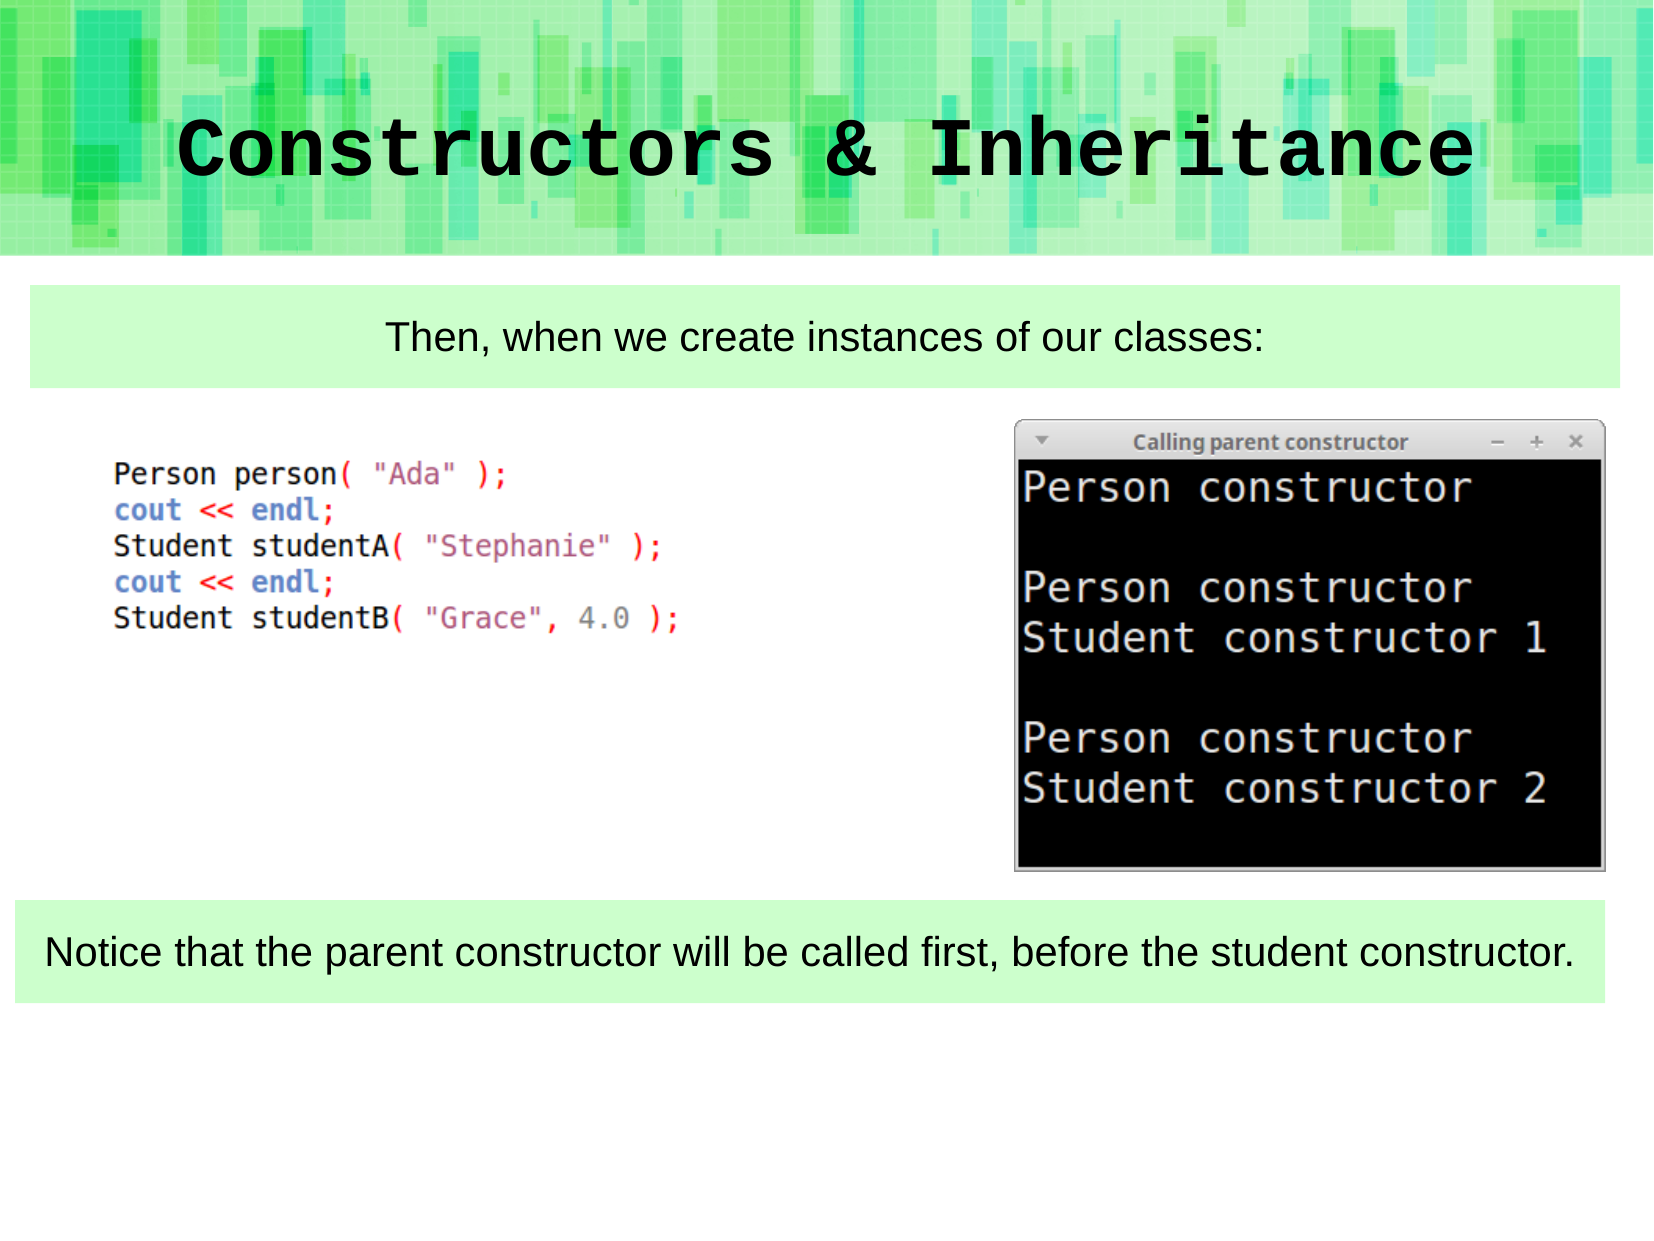

# Constructors & Inheritance
Then, when we create instances of our classes:
Notice that the parent constructor will be called first, before the student constructor.